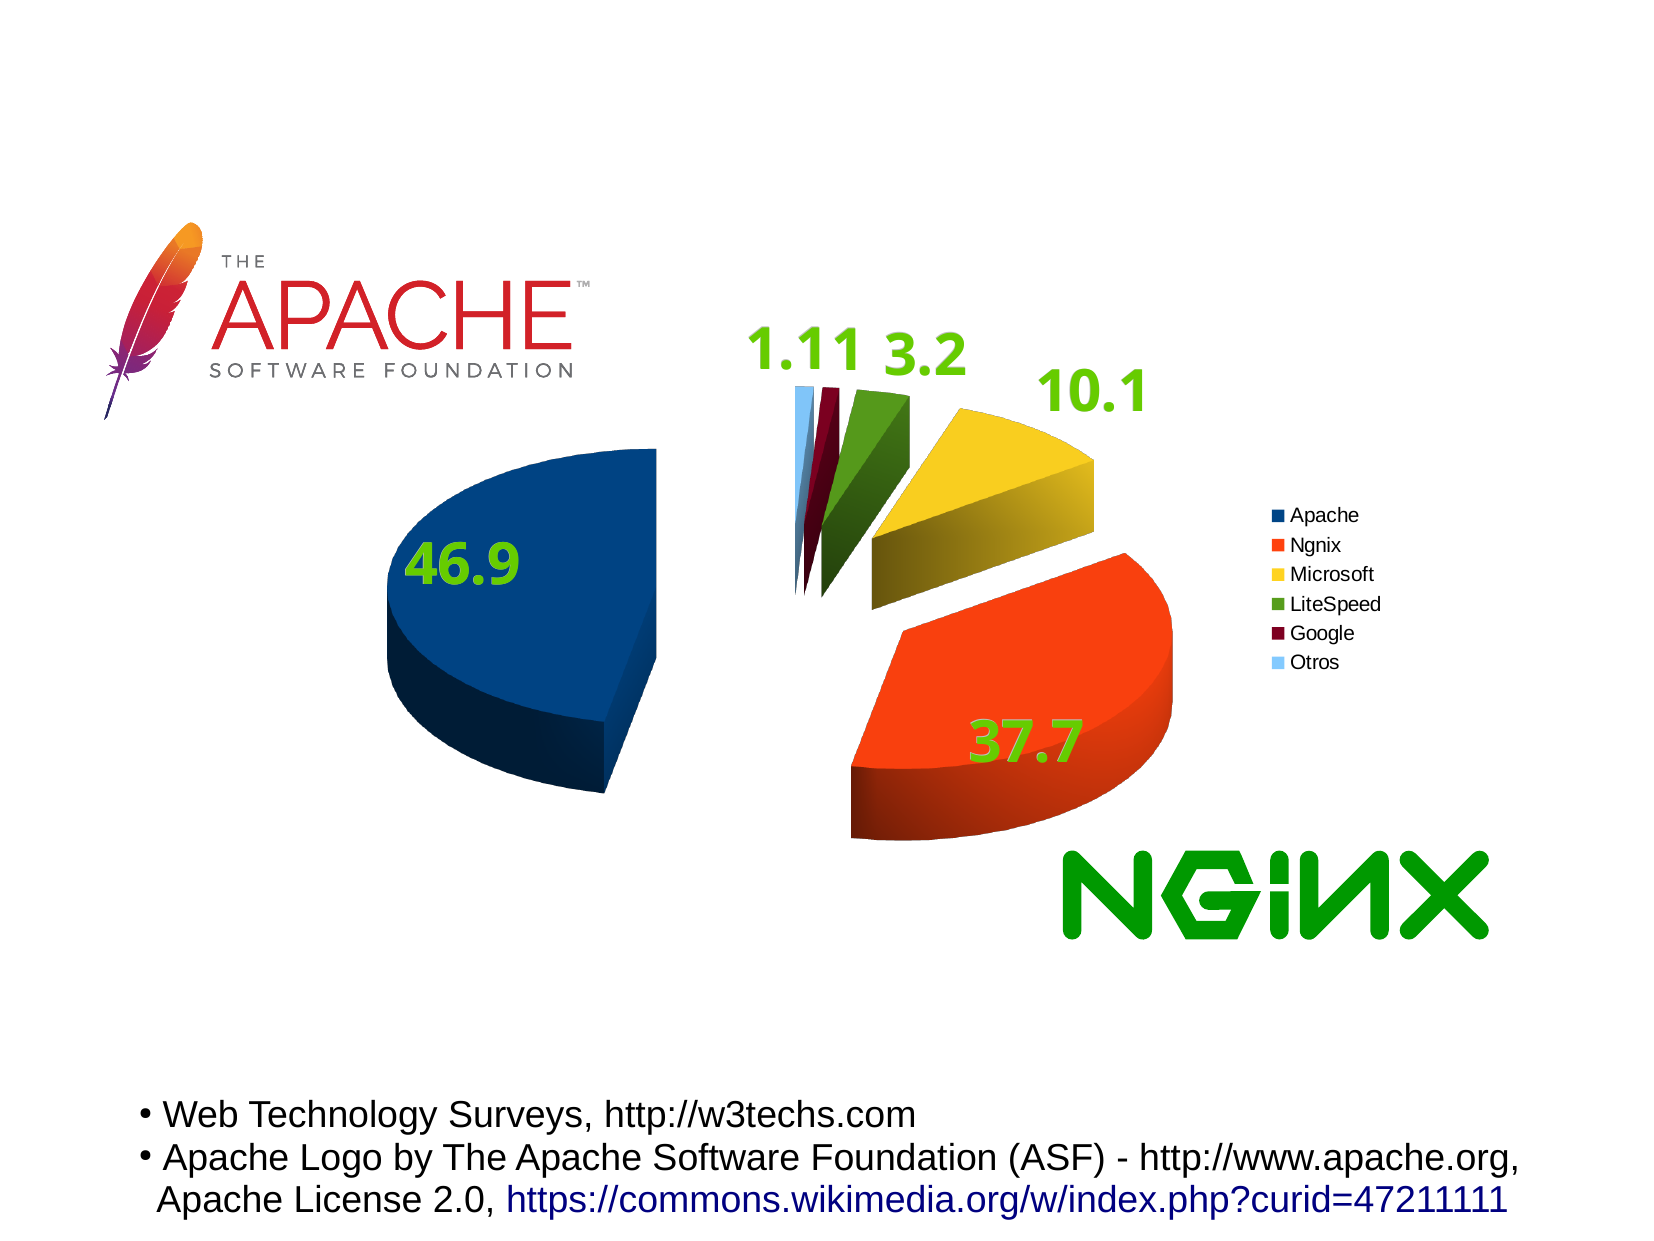

[unsupported chart]
 Web Technology Surveys, http://w3techs.com
 Apache Logo by The Apache Software Foundation (ASF) - http://www.apache.org, Apache License 2.0, https://commons.wikimedia.org/w/index.php?curid=47211111